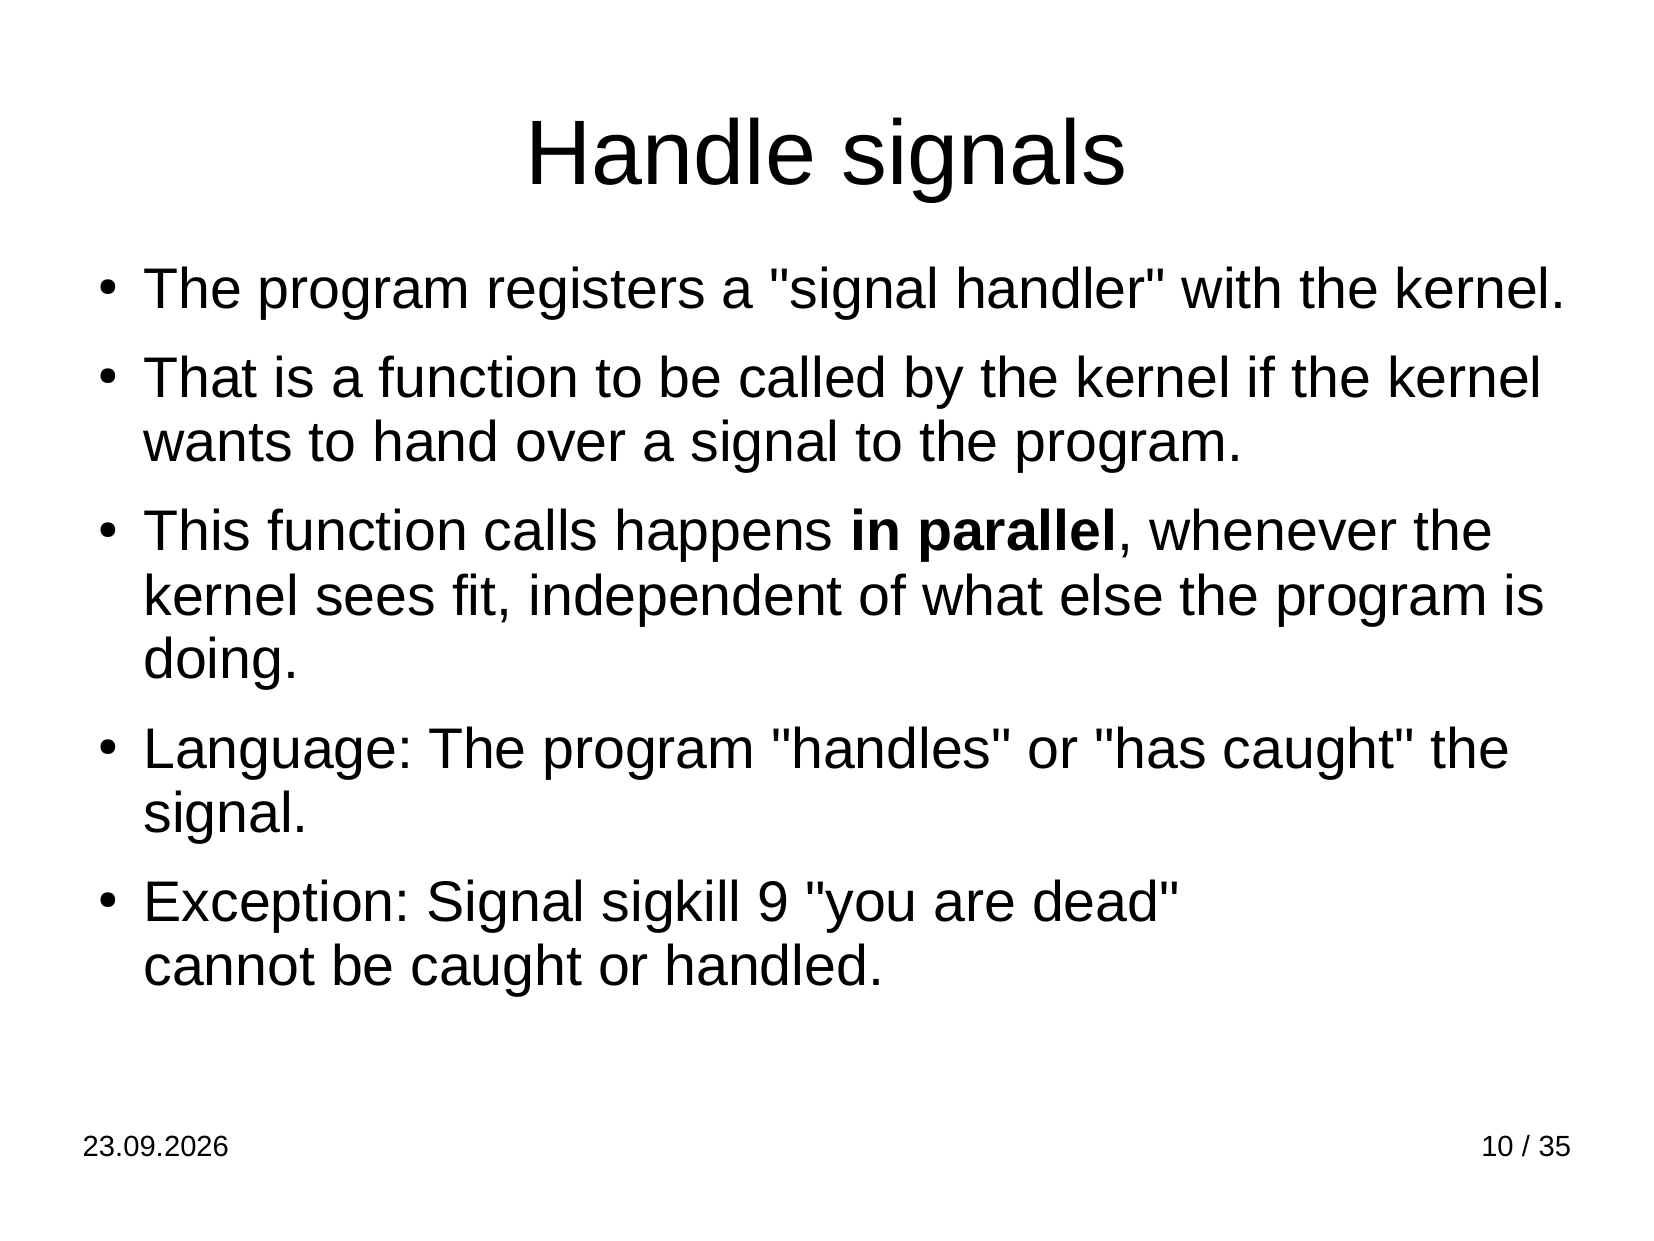

# Handle signals
The program registers a "signal handler" with the kernel.
That is a function to be called by the kernel if the kernel wants to hand over a signal to the program.
This function calls happens in parallel, whenever the kernel sees fit, independent of what else the program is doing.
Language: The program "handles" or "has caught" the signal.
Exception: Signal sigkill 9 "you are dead"
cannot be caught or handled.